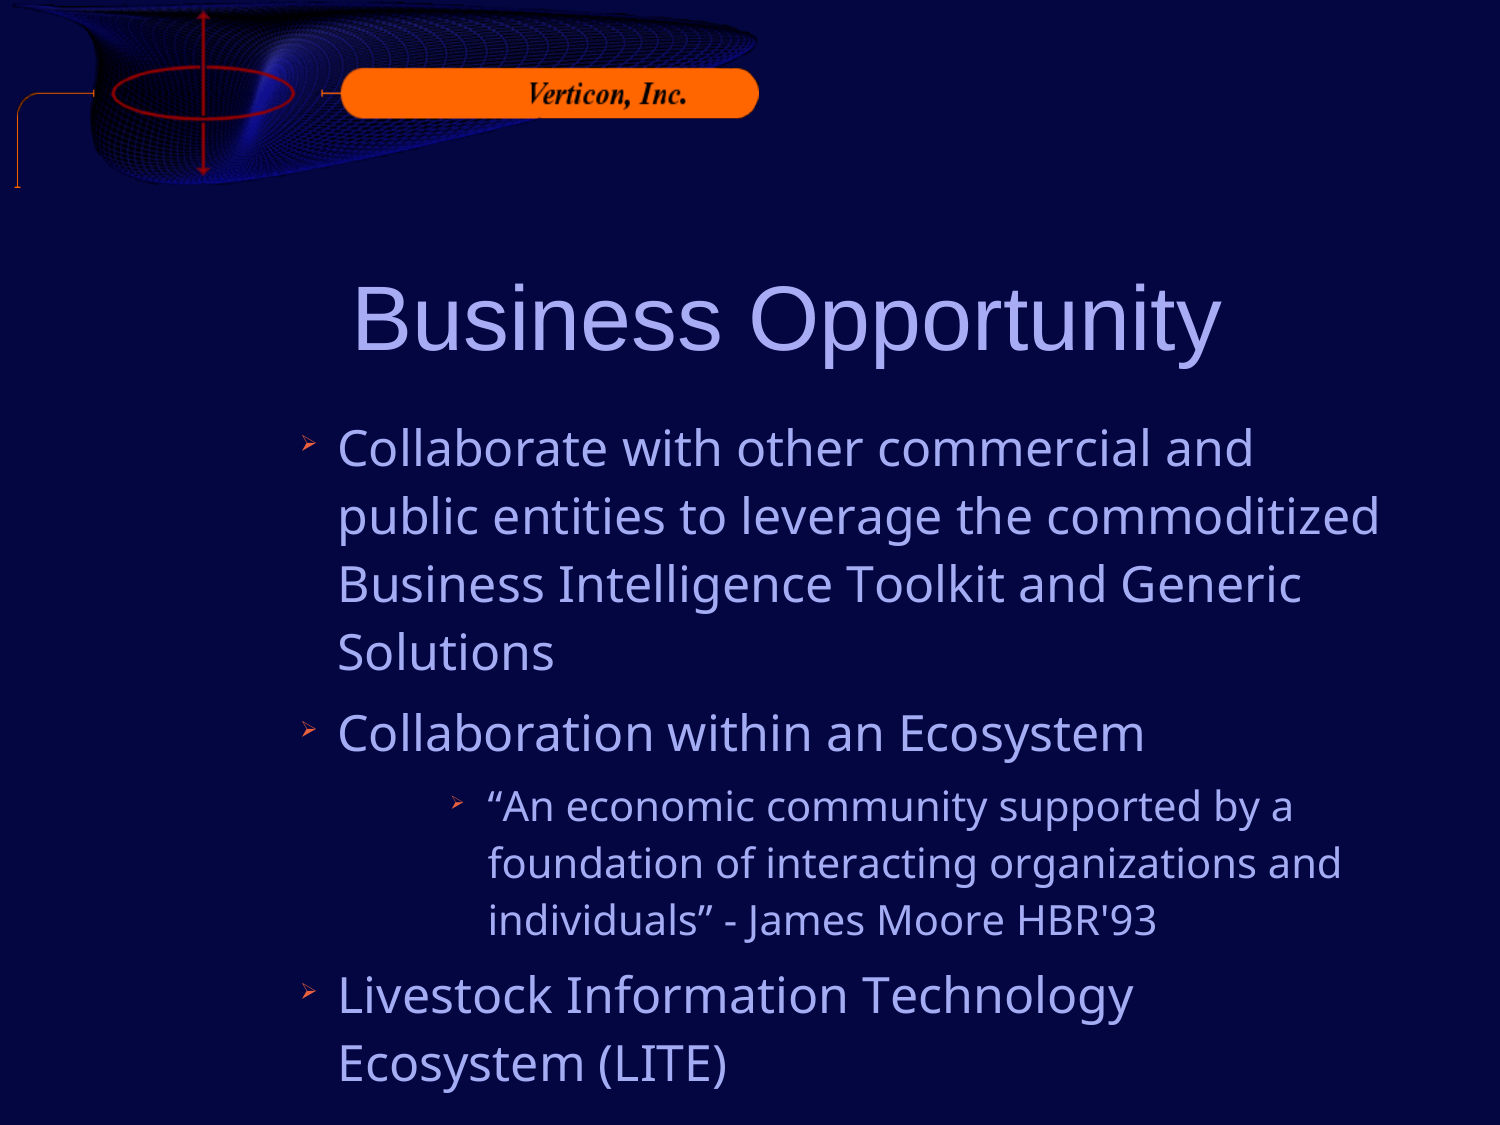

# Business Opportunity
Collaborate with other commercial and public entities to leverage the commoditized Business Intelligence Toolkit and Generic Solutions
Collaboration within an Ecosystem
“An economic community supported by a foundation of interacting organizations and individuals” - James Moore HBR'93
Livestock Information Technology Ecosystem (LITE)